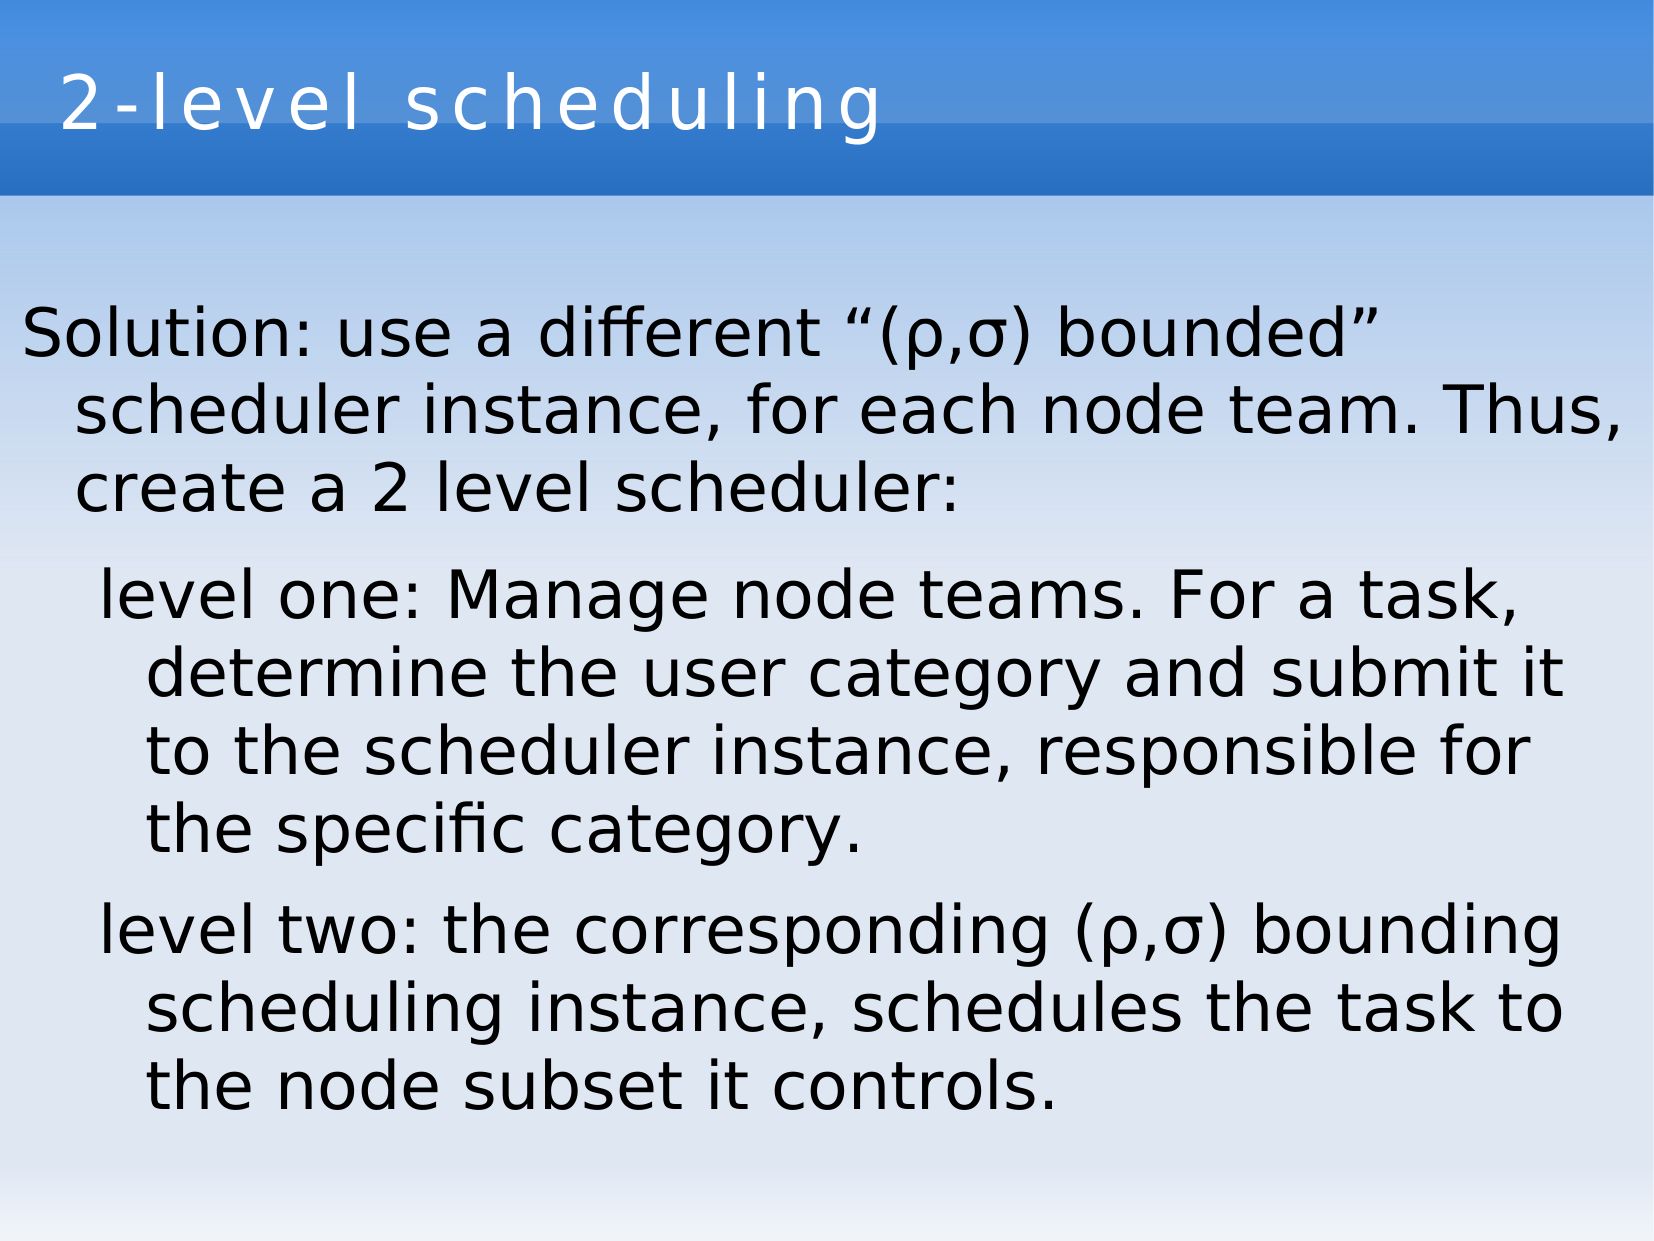

# 2-level scheduling
Solution: use a different “(ρ,σ) bounded” scheduler instance, for each node team. Thus, create a 2 level scheduler:
level one: Manage node teams. For a task, determine the user category and submit it to the scheduler instance, responsible for the specific category.
level two: the corresponding (ρ,σ) bounding scheduling instance, schedules the task to the node subset it controls.